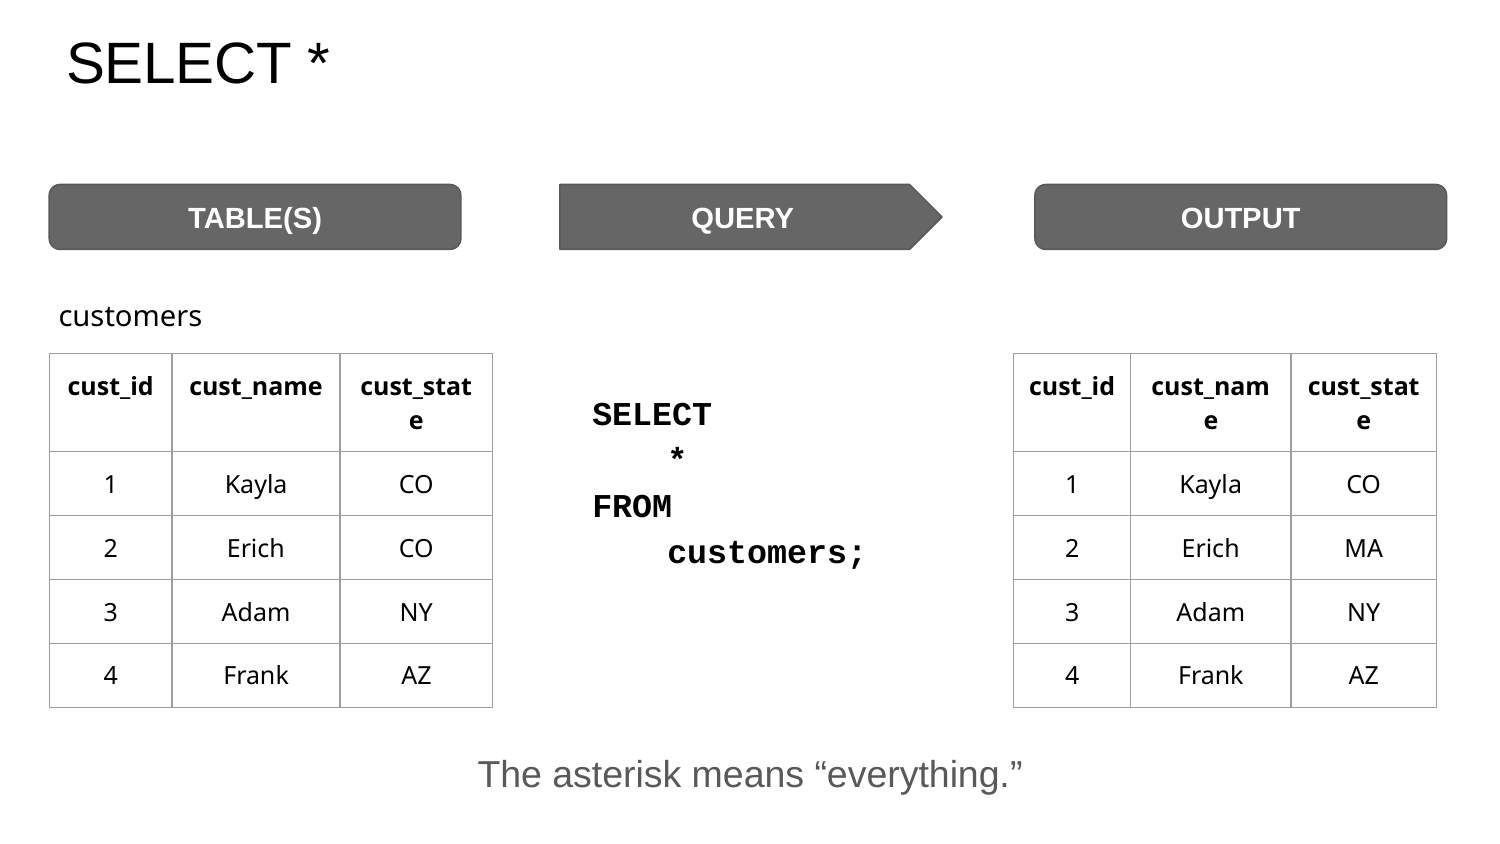

# SELECT *
TABLE(S)
QUERY
OUTPUT
customers
| cust\_id | cust\_name | cust\_state |
| --- | --- | --- |
| 1 | Kayla | CO |
| 2 | Erich | CO |
| 3 | Adam | NY |
| 4 | Frank | AZ |
| cust\_id | cust\_name | cust\_state |
| --- | --- | --- |
| 1 | Kayla | CO |
| 2 | Erich | MA |
| 3 | Adam | NY |
| 4 | Frank | AZ |
SELECT
	*
FROM
	customers;
The asterisk means “everything.”